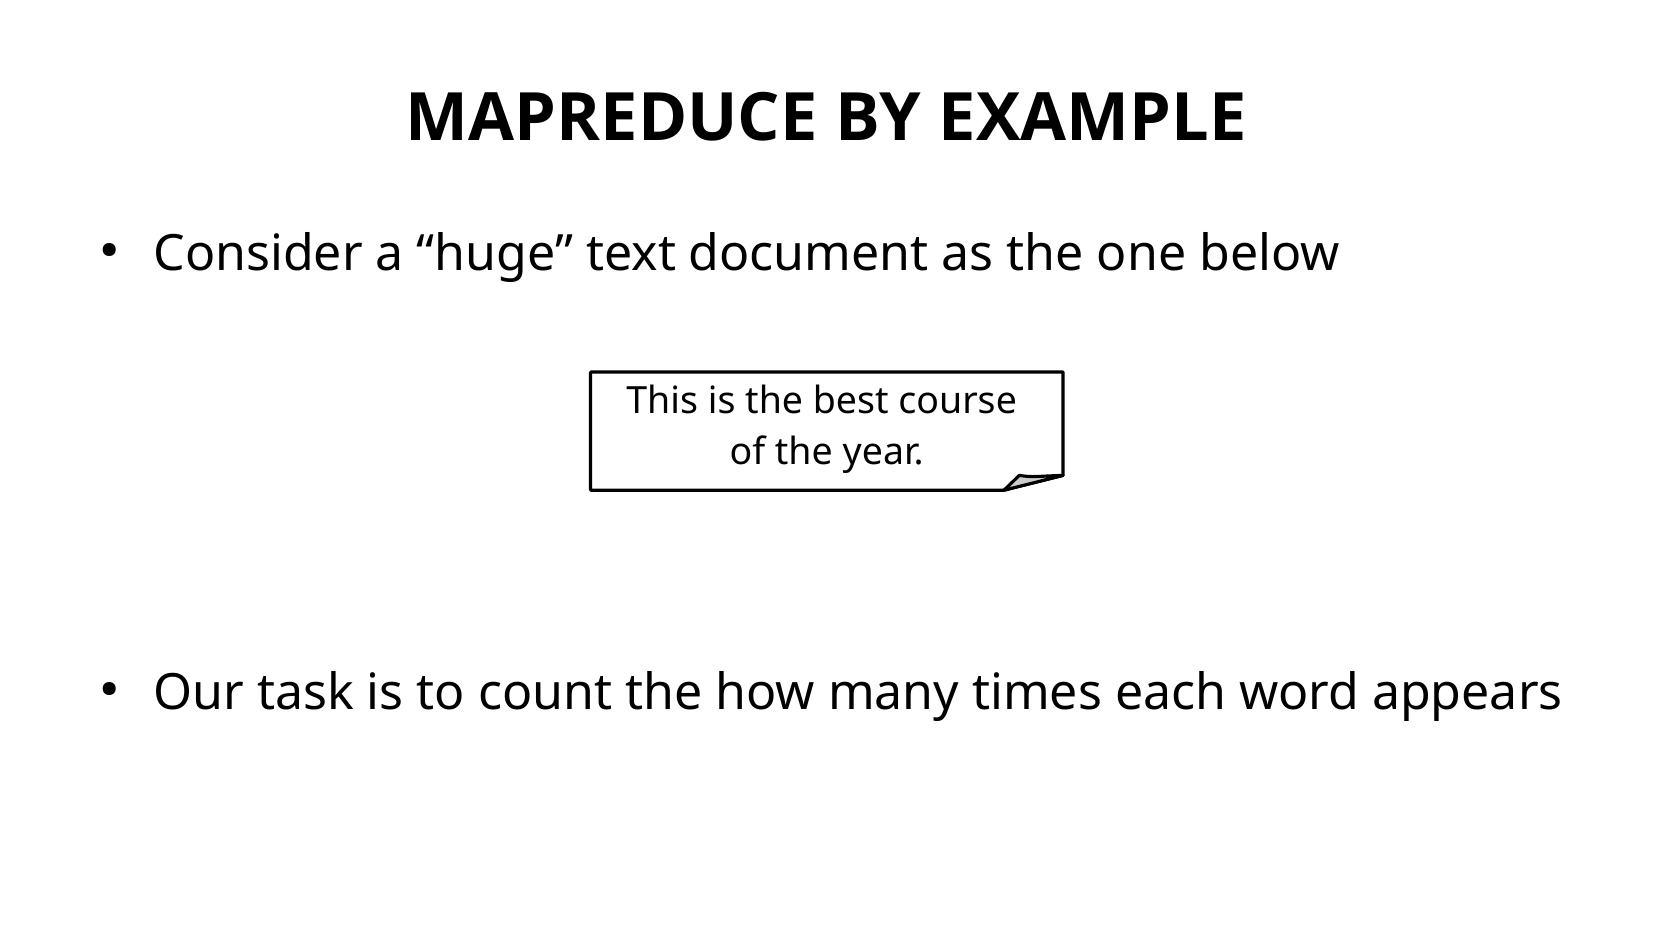

# MAPREDUCE BY EXAMPLE
Consider a “huge” text document as the one below
Our task is to count the how many times each word appears
This is the best course
of the year.